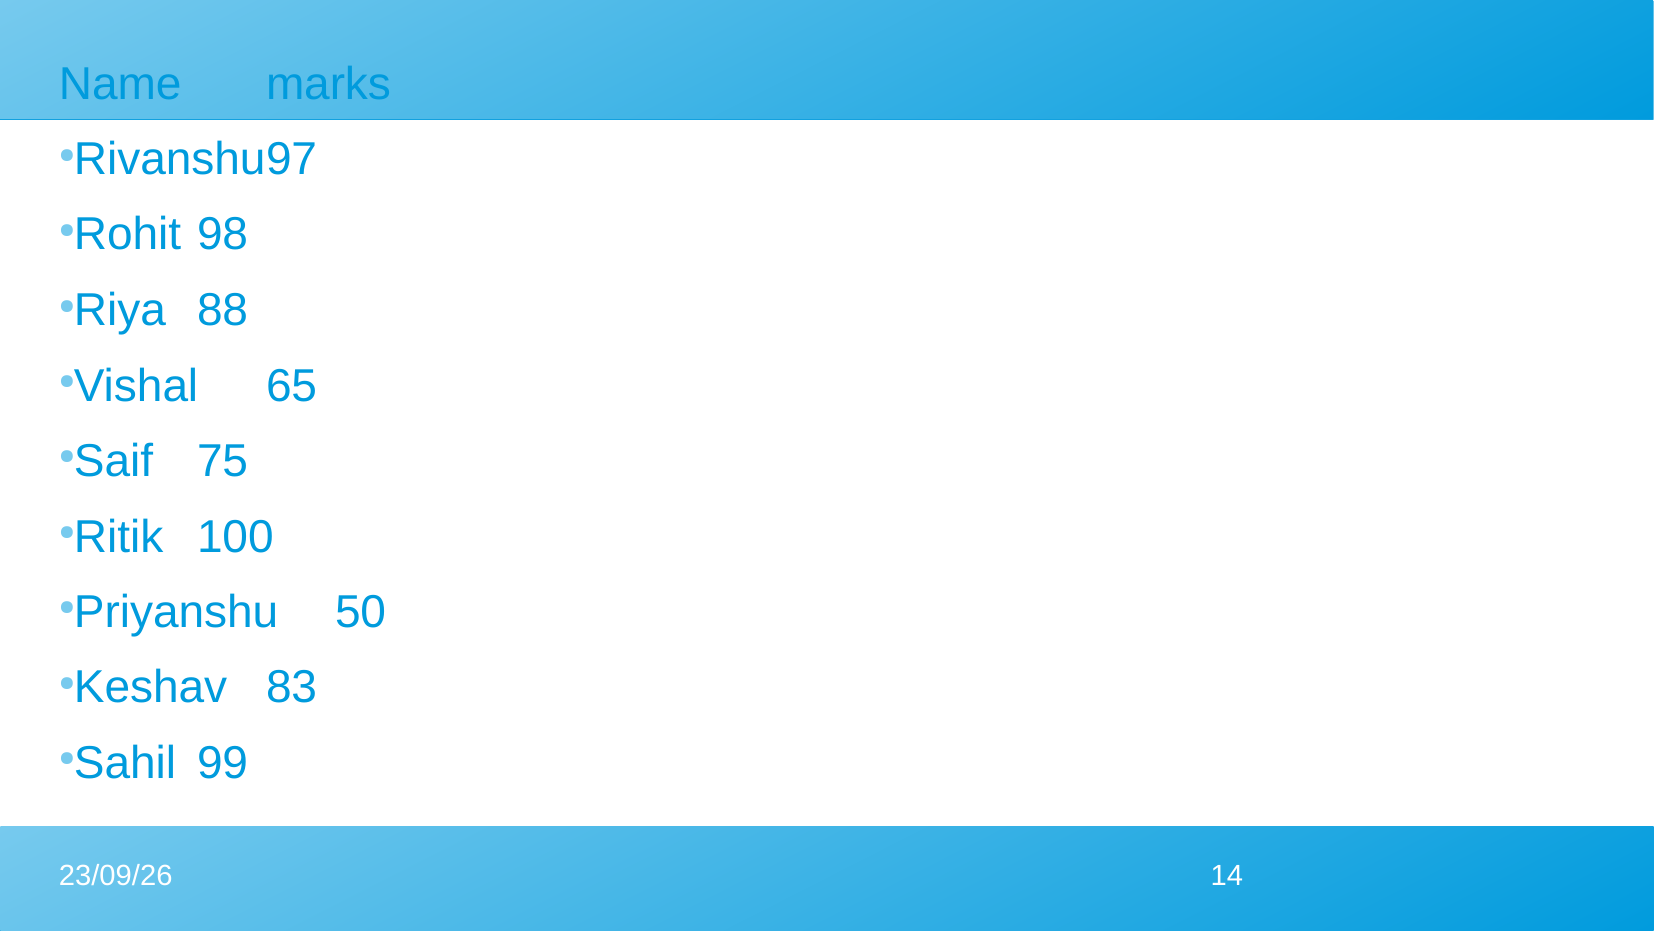

# Name 									marks
Rivanshu										97
Rohit											98
Riya											88
Vishal											65
Saif											75
Ritik											100
Priyanshu									50
Keshav										83
Sahil											99